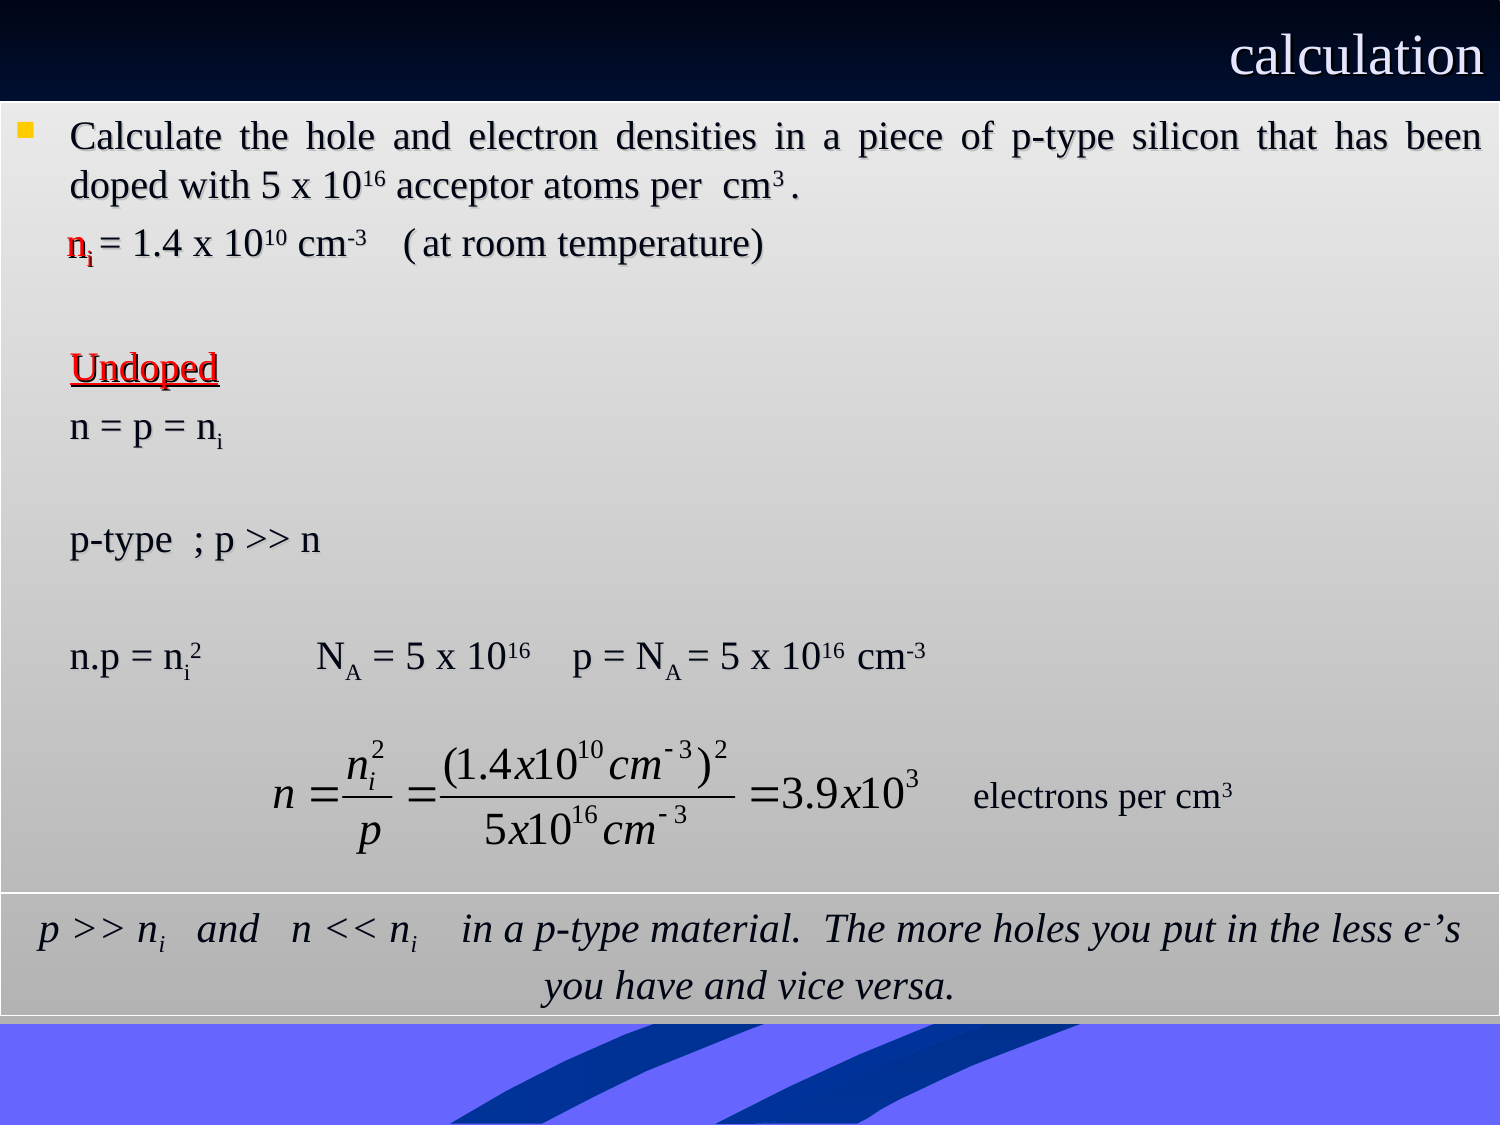

# calculation
Calculate the hole and electron densities in a piece of p-type silicon that has been doped with 5 x 1016 acceptor atoms per cm3 .
 ni = 1.4 x 1010 cm-3 ( at room temperature)
	Undoped
	n = p = ni
	p-type ; p >> n
	n.p = ni2 NA = 5 x 1016 p = NA = 5 x 1016 cm-3
electrons per cm3
p >> ni and n << ni in a p-type material. The more holes you put in the less e-’s you have and vice versa.